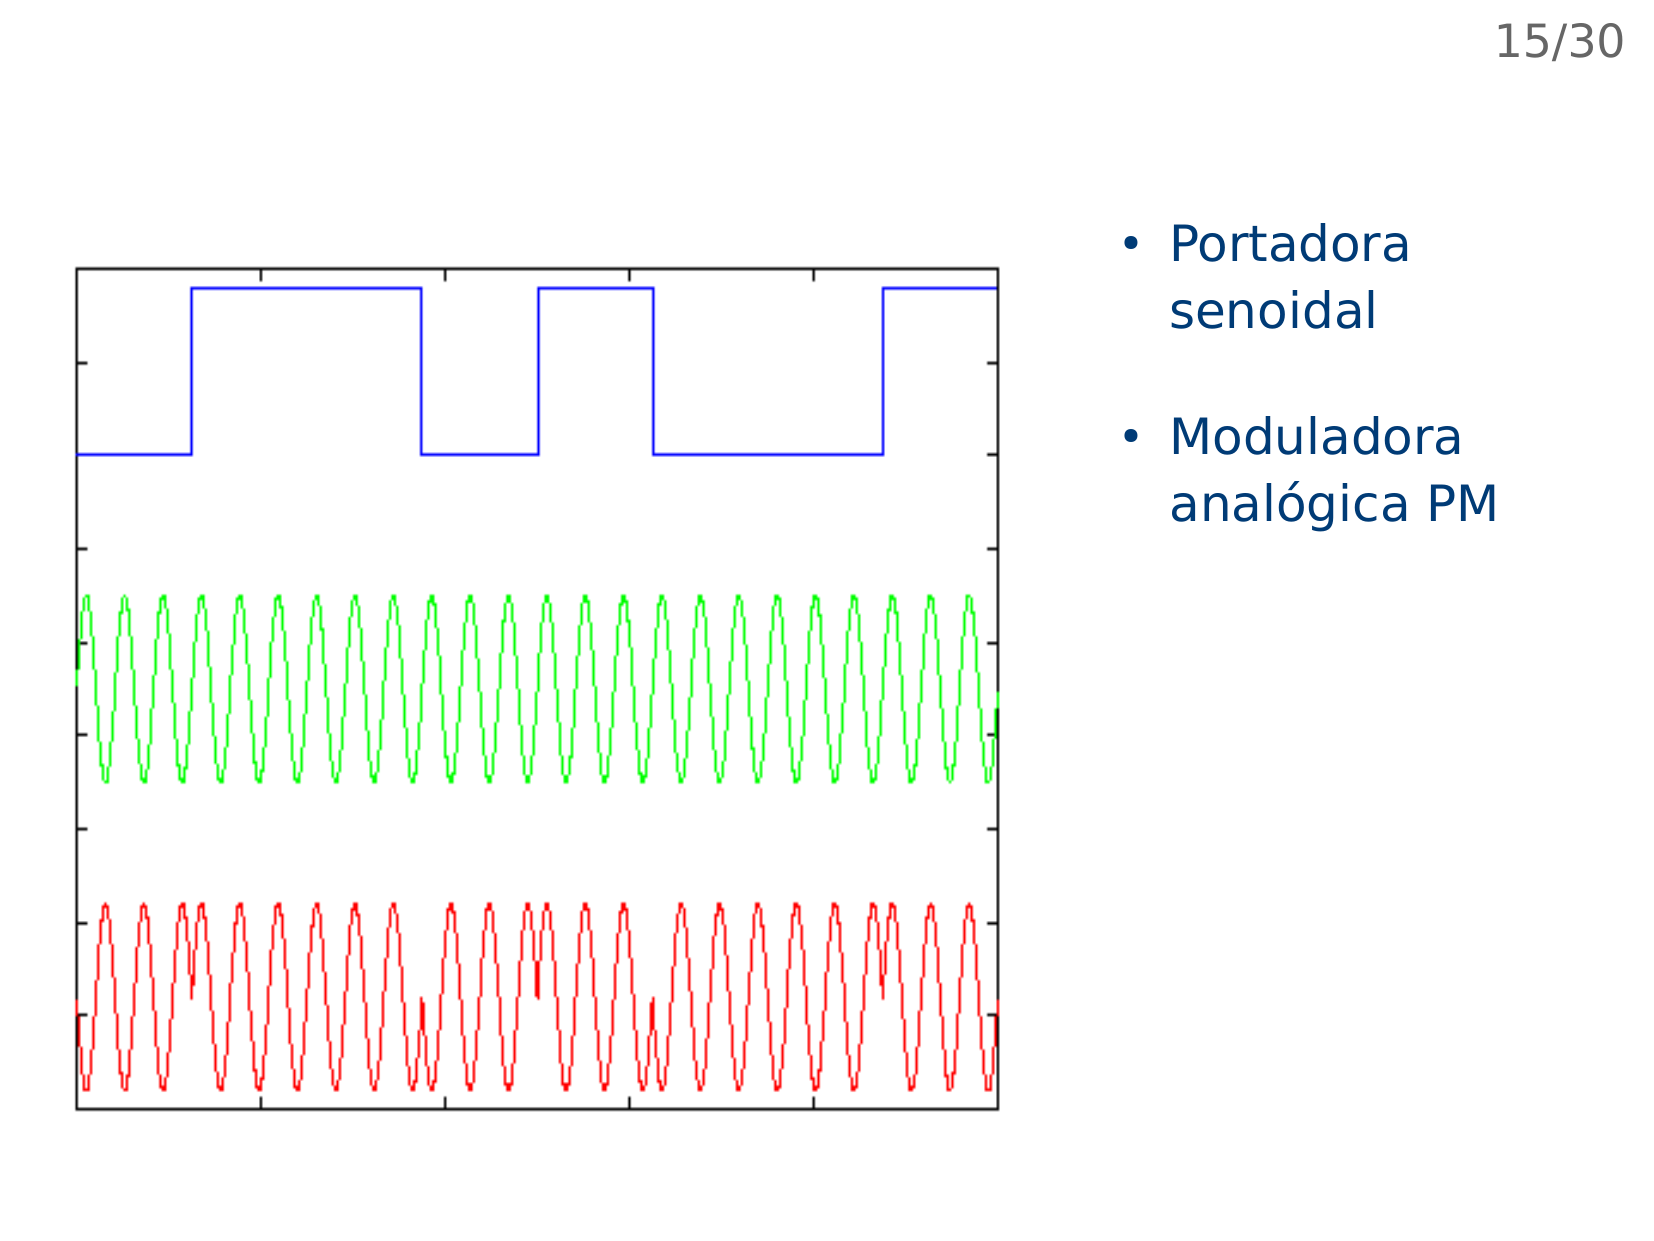

15
#
Portadora senoidal
Moduladora analógica PM